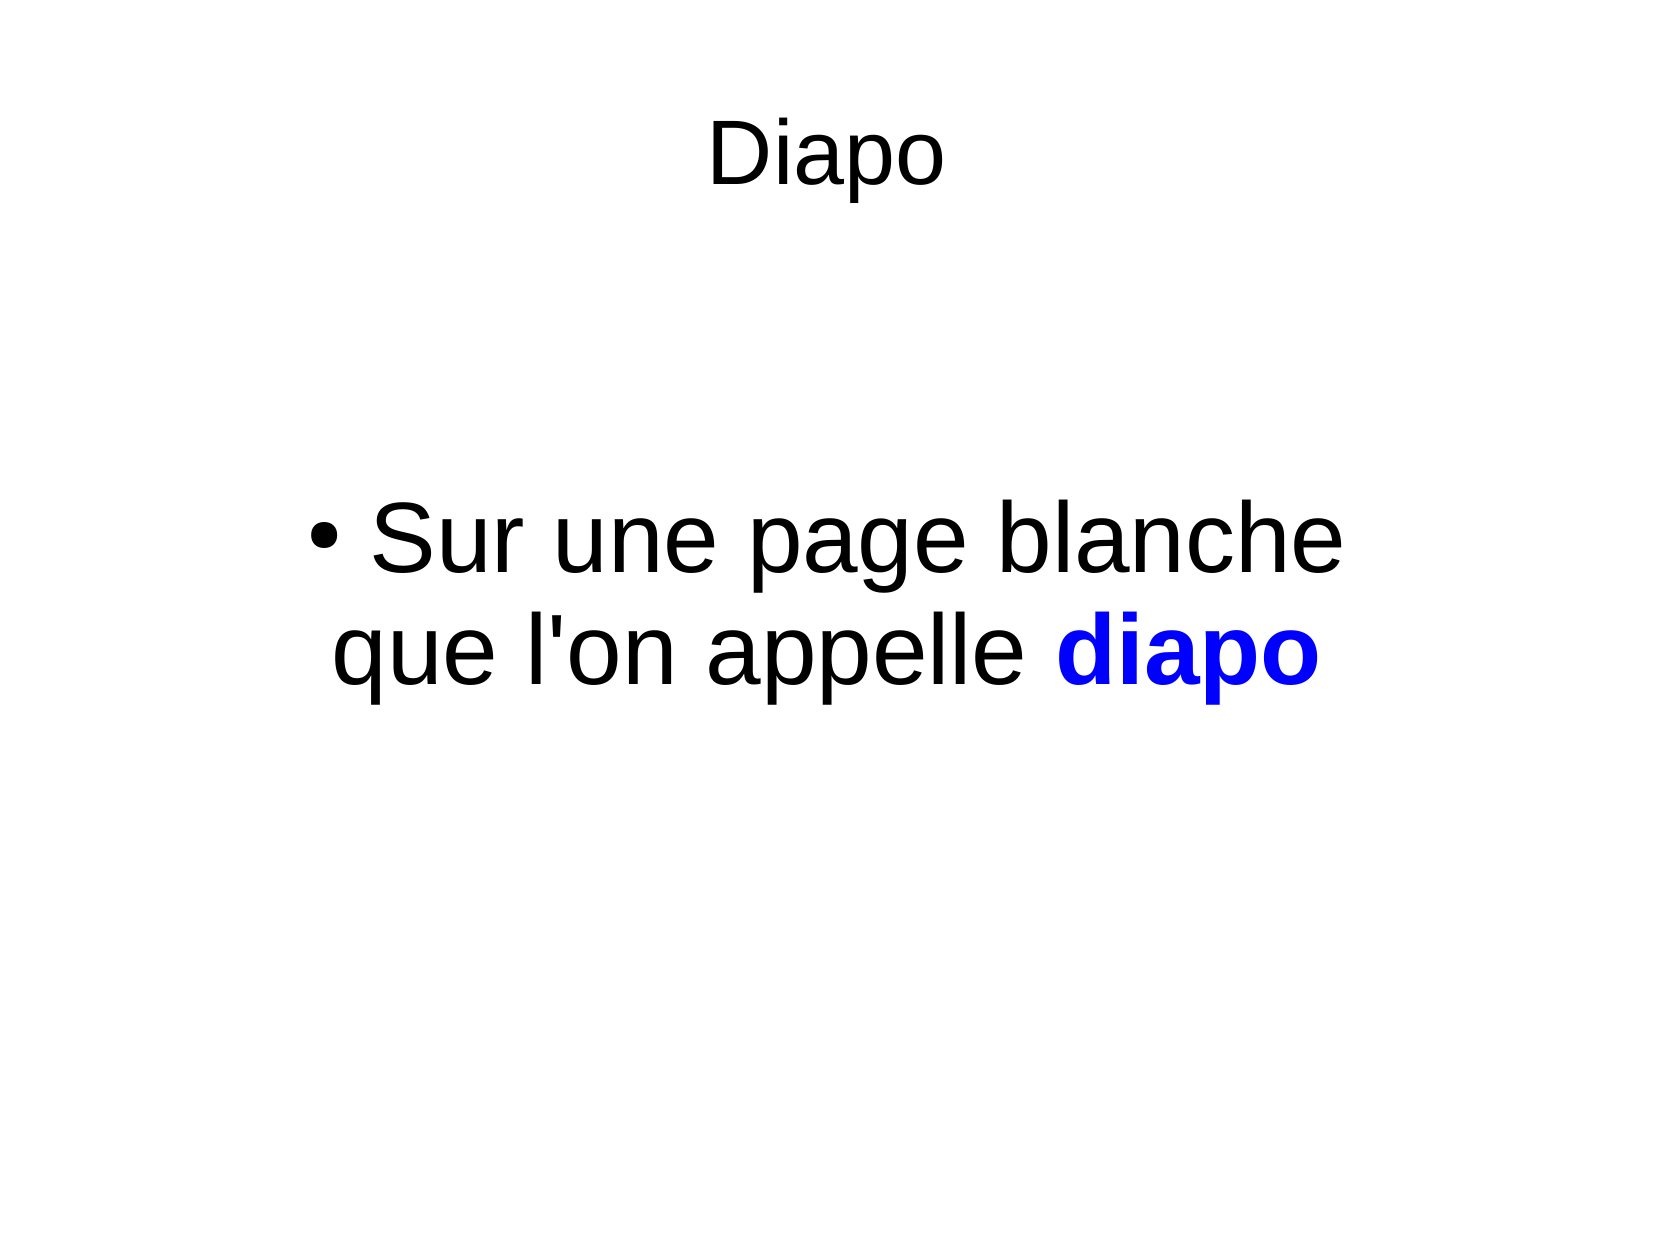

# Diapo
 Sur une page blanche
que l'on appelle diapo